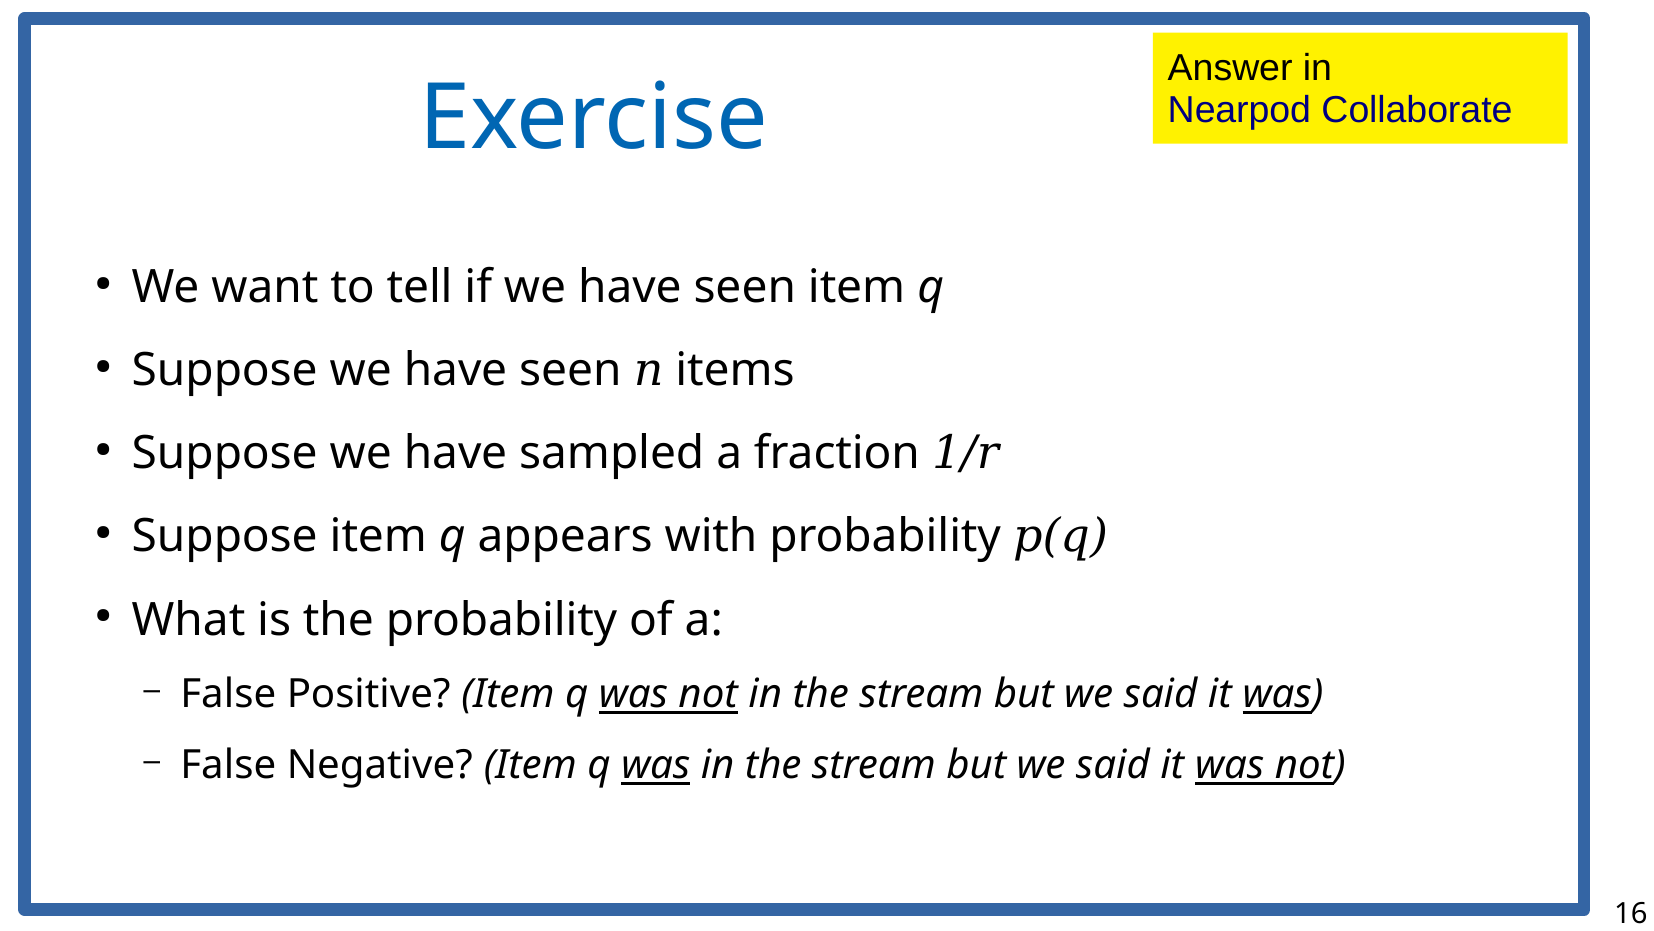

# Exercise
Answer in
Nearpod Collaborate
We want to tell if we have seen item q
Suppose we have seen n items
Suppose we have sampled a fraction 1/r
Suppose item q appears with probability p(q)
What is the probability of a:
False Positive? (Item q was not in the stream but we said it was)
False Negative? (Item q was in the stream but we said it was not)
16